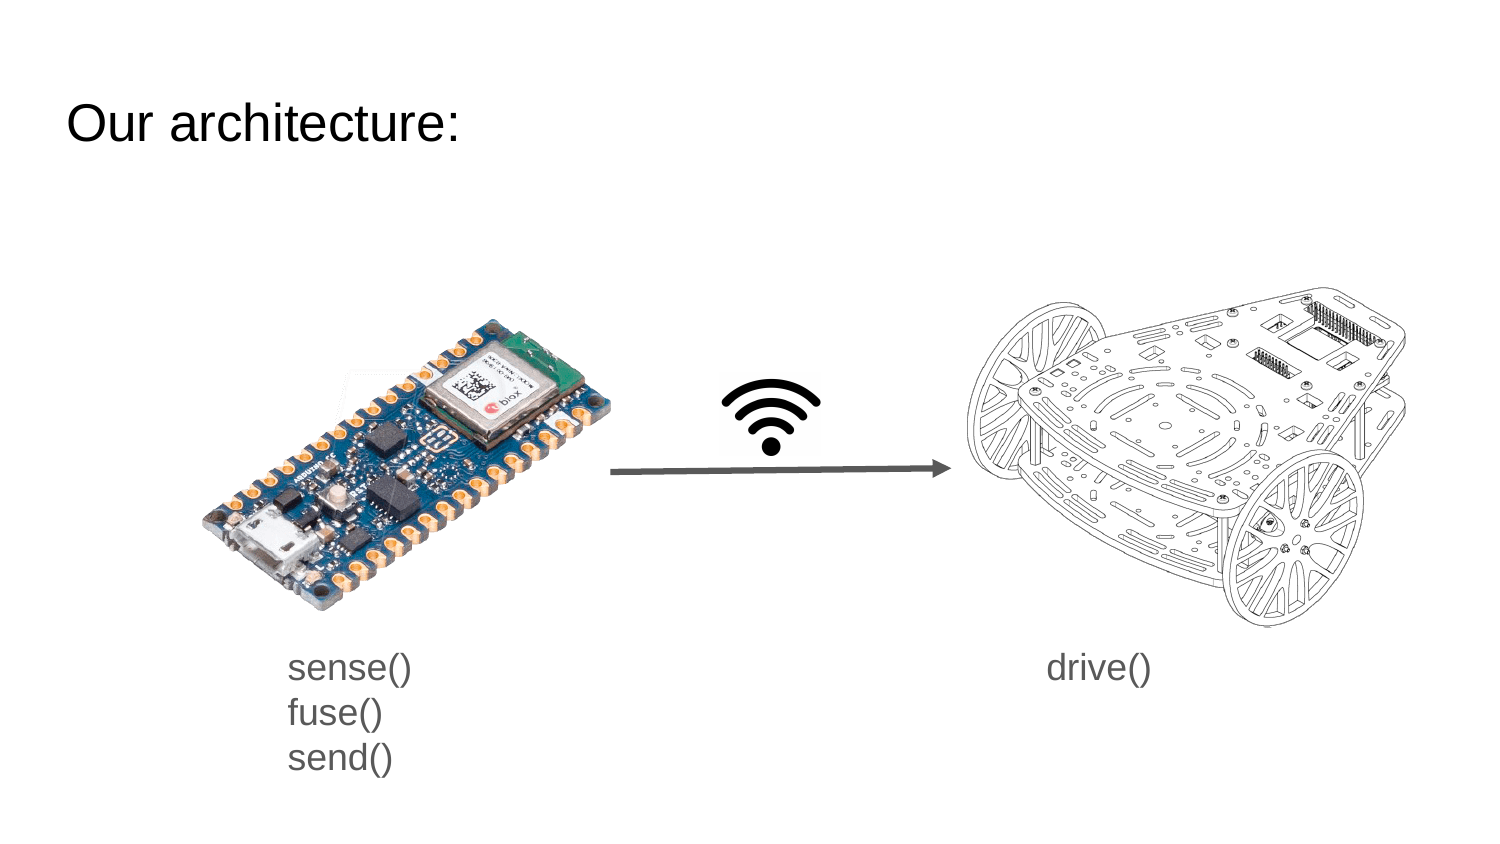

# Our architecture:
sense()
fuse()
send()
drive()